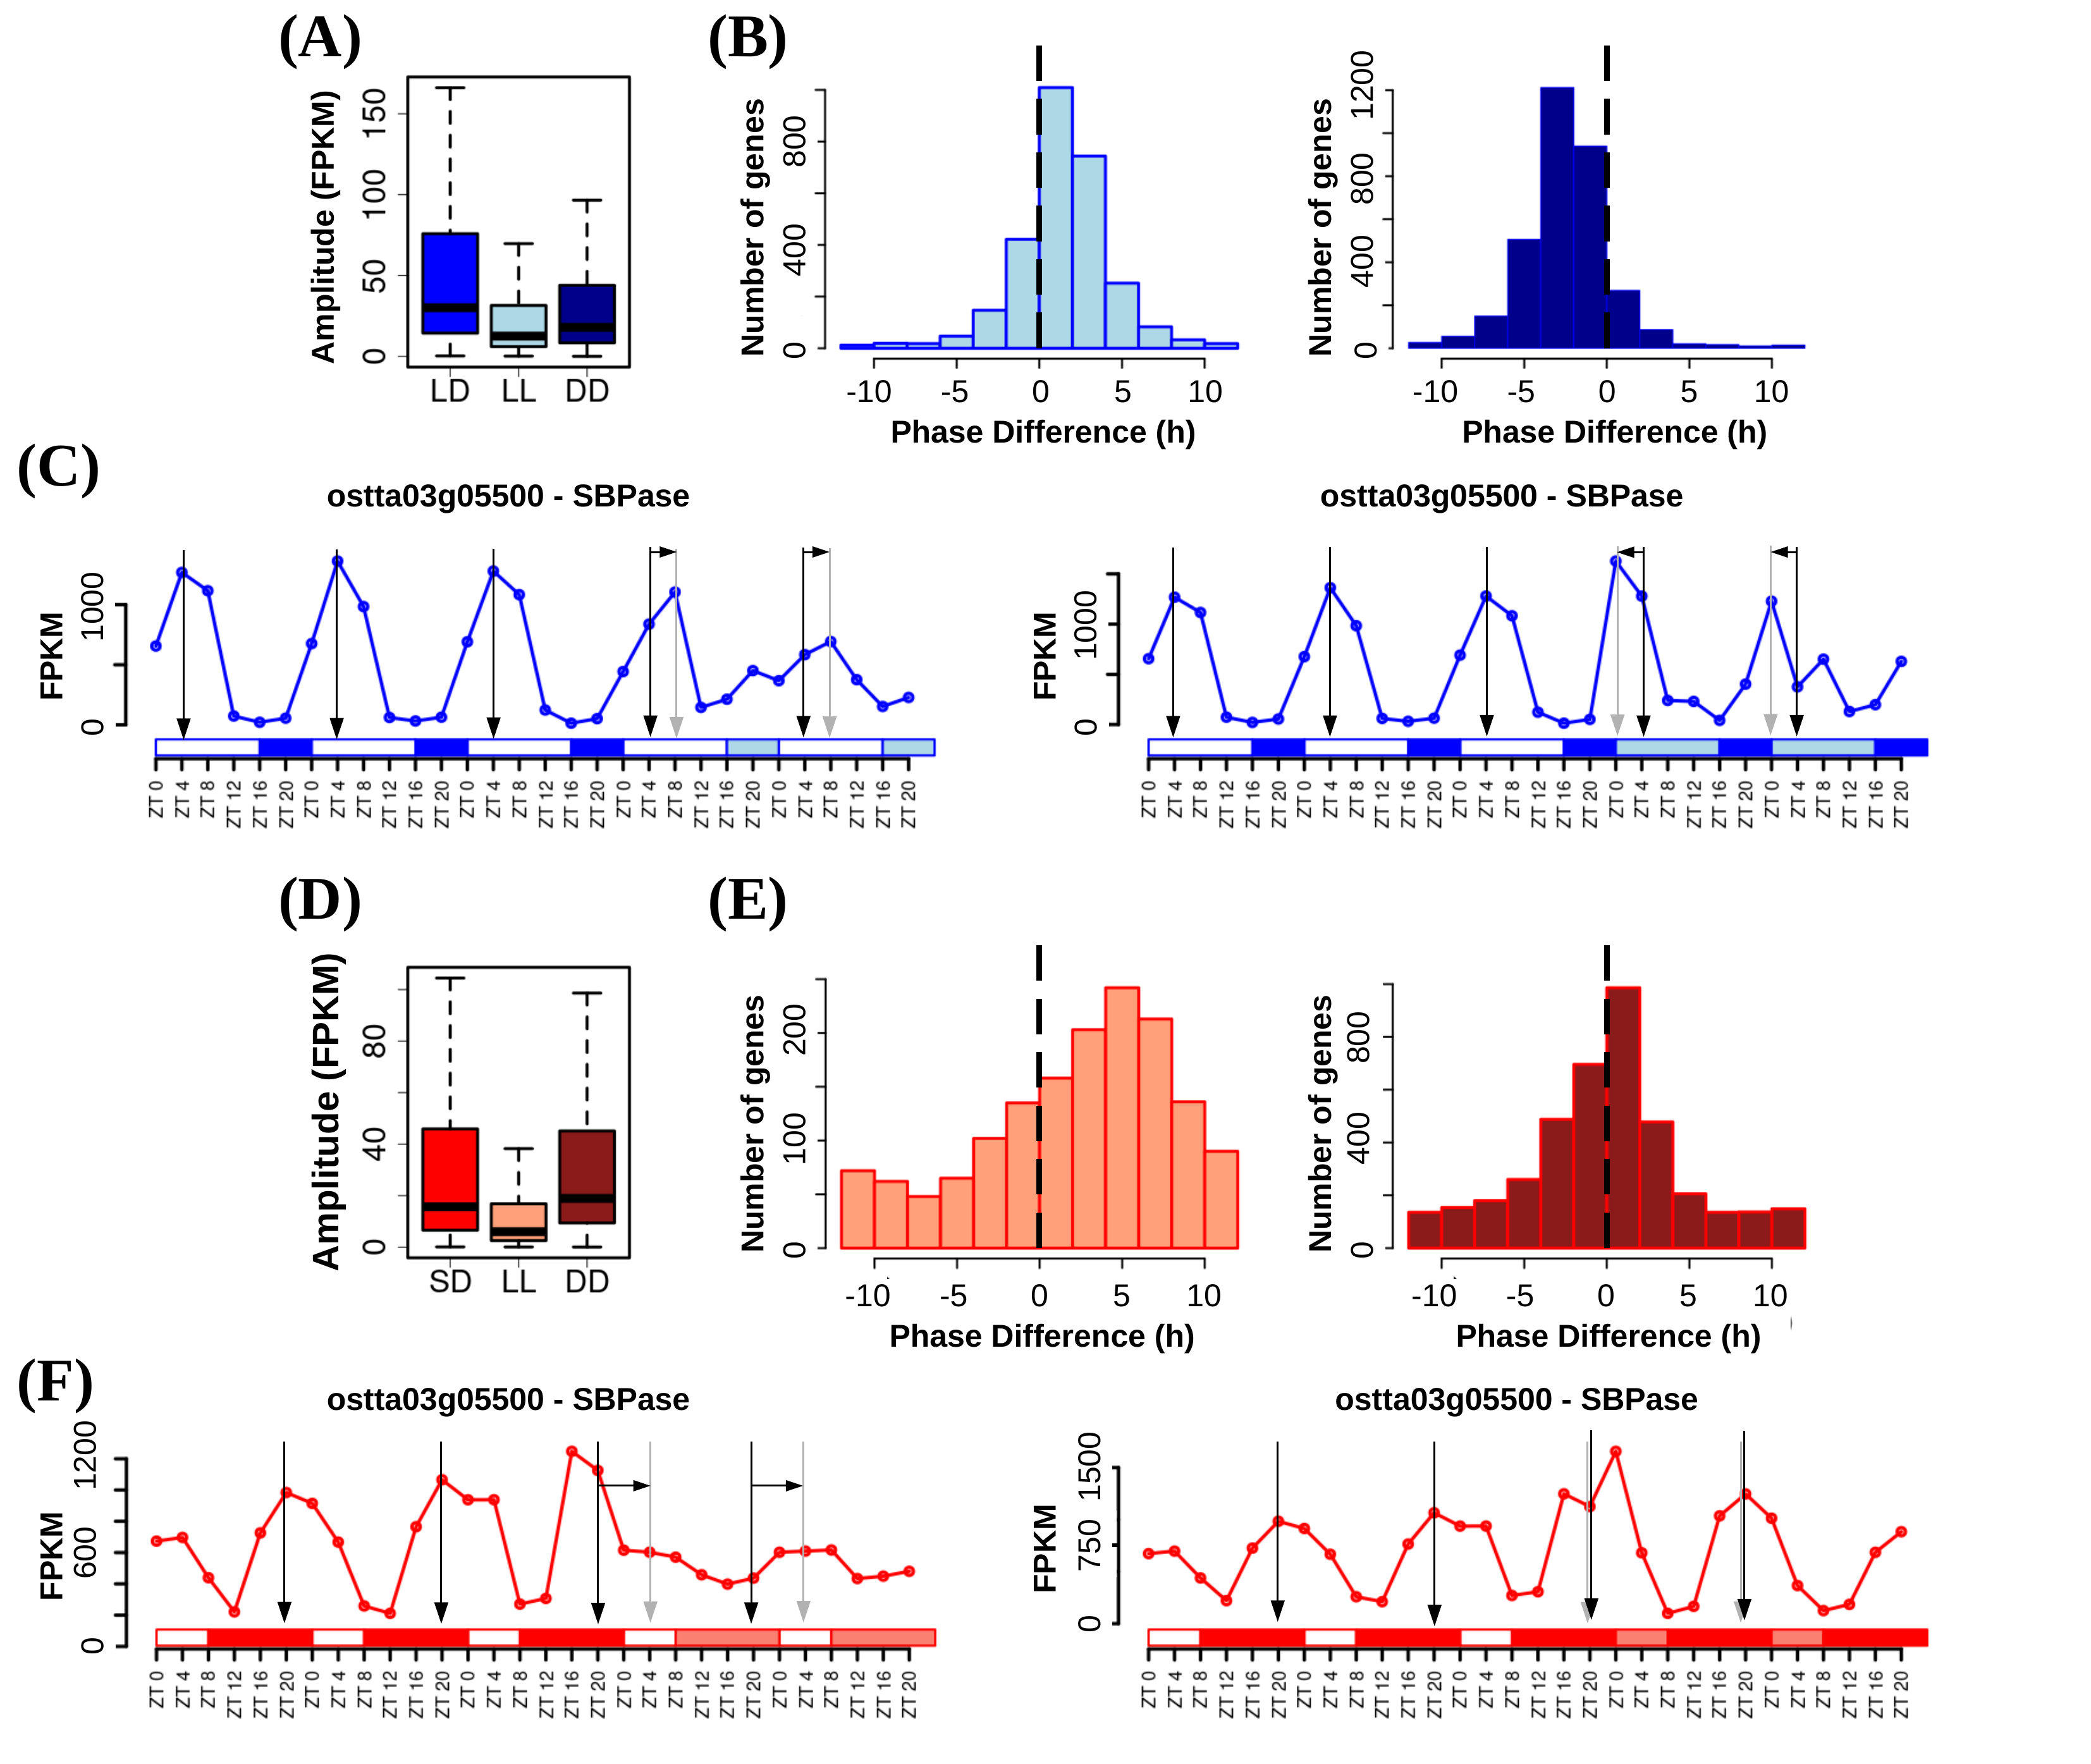

(A)
 (B)
1200
800
800
Amplitude (FPKM)
Number of genes
Number of genes
400
400
0
0
-10
-5
0
5
10
-10
-5
0
5
10
Phase Difference (h)
Phase Difference (h)
 (C)
ostta03g05500 - SBPase
ostta03g05500 - SBPase
1000
1000
FPKM
FPKM
0
0
 (E)
 (D)
Amplitude (FPKM)
200
800
Number of genes
Number of genes
400
100
0
0
-10
-5
0
5
10
-10
-5
0
5
10
Phase Difference (h)
Phase Difference (h)
 (F)
ostta03g05500 - SBPase
ostta03g05500 - SBPase
1200
1500
FPKM
FPKM
750
600
0
0